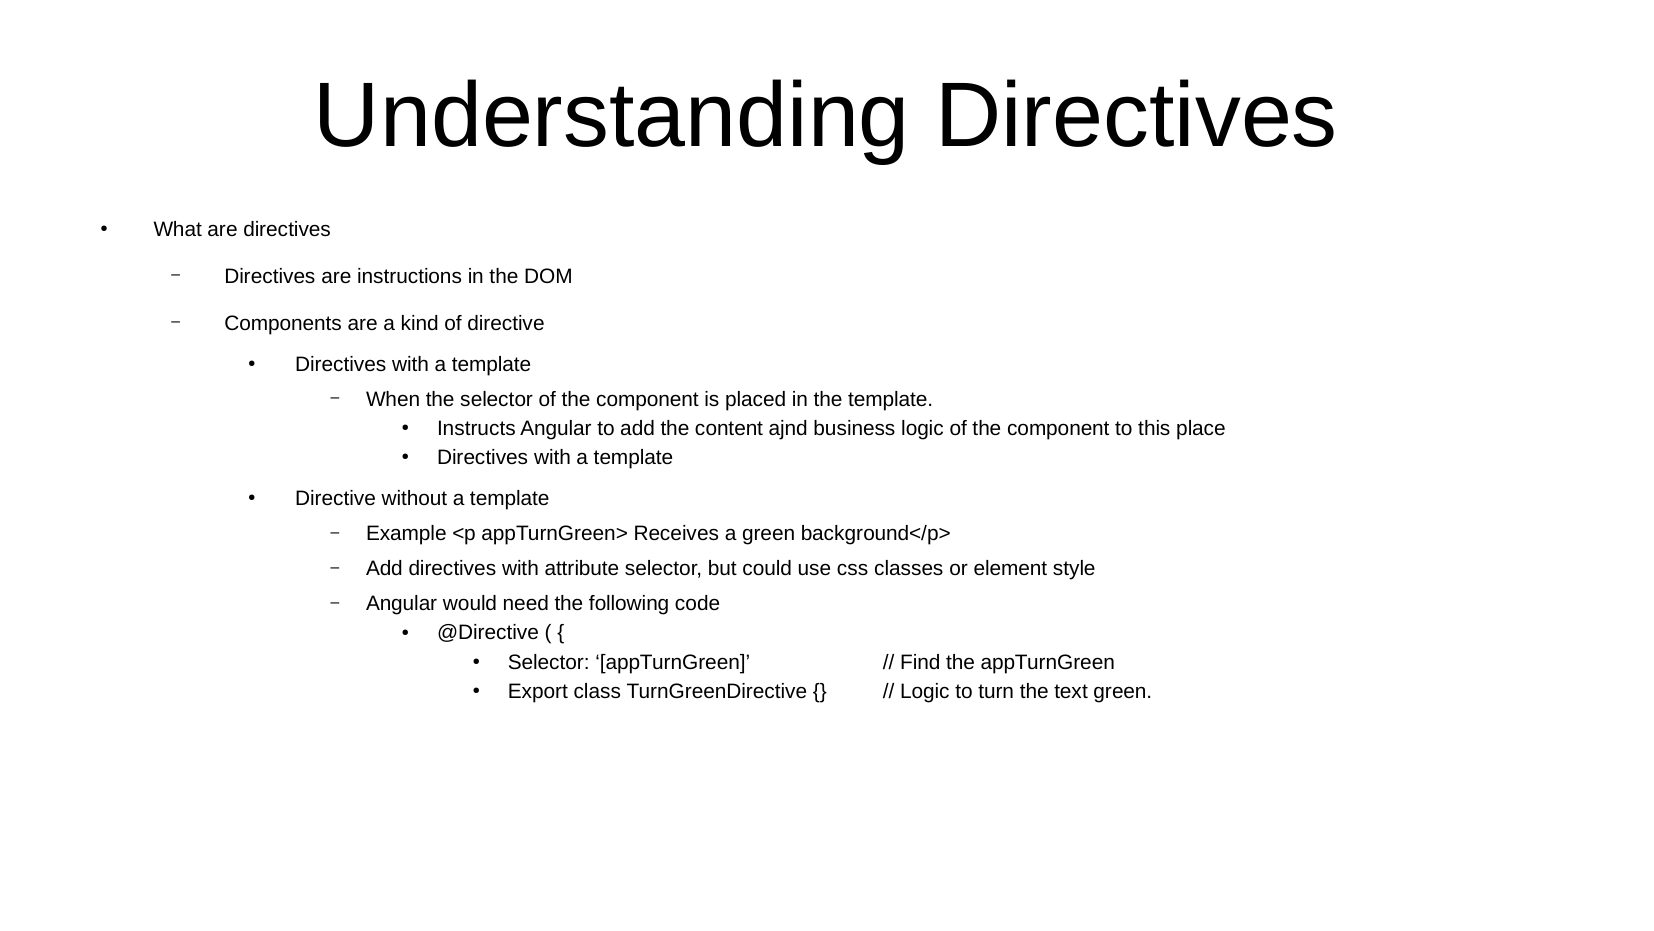

# Understanding Directives
What are directives
Directives are instructions in the DOM
Components are a kind of directive
Directives with a template
When the selector of the component is placed in the template.
Instructs Angular to add the content ajnd business logic of the component to this place
Directives with a template
Directive without a template
Example <p appTurnGreen> Receives a green background</p>
Add directives with attribute selector, but could use css classes or element style
Angular would need the following code
@Directive ( {
Selector: ‘[appTurnGreen]’		// Find the appTurnGreen
Export class TurnGreenDirective {}	// Logic to turn the text green.